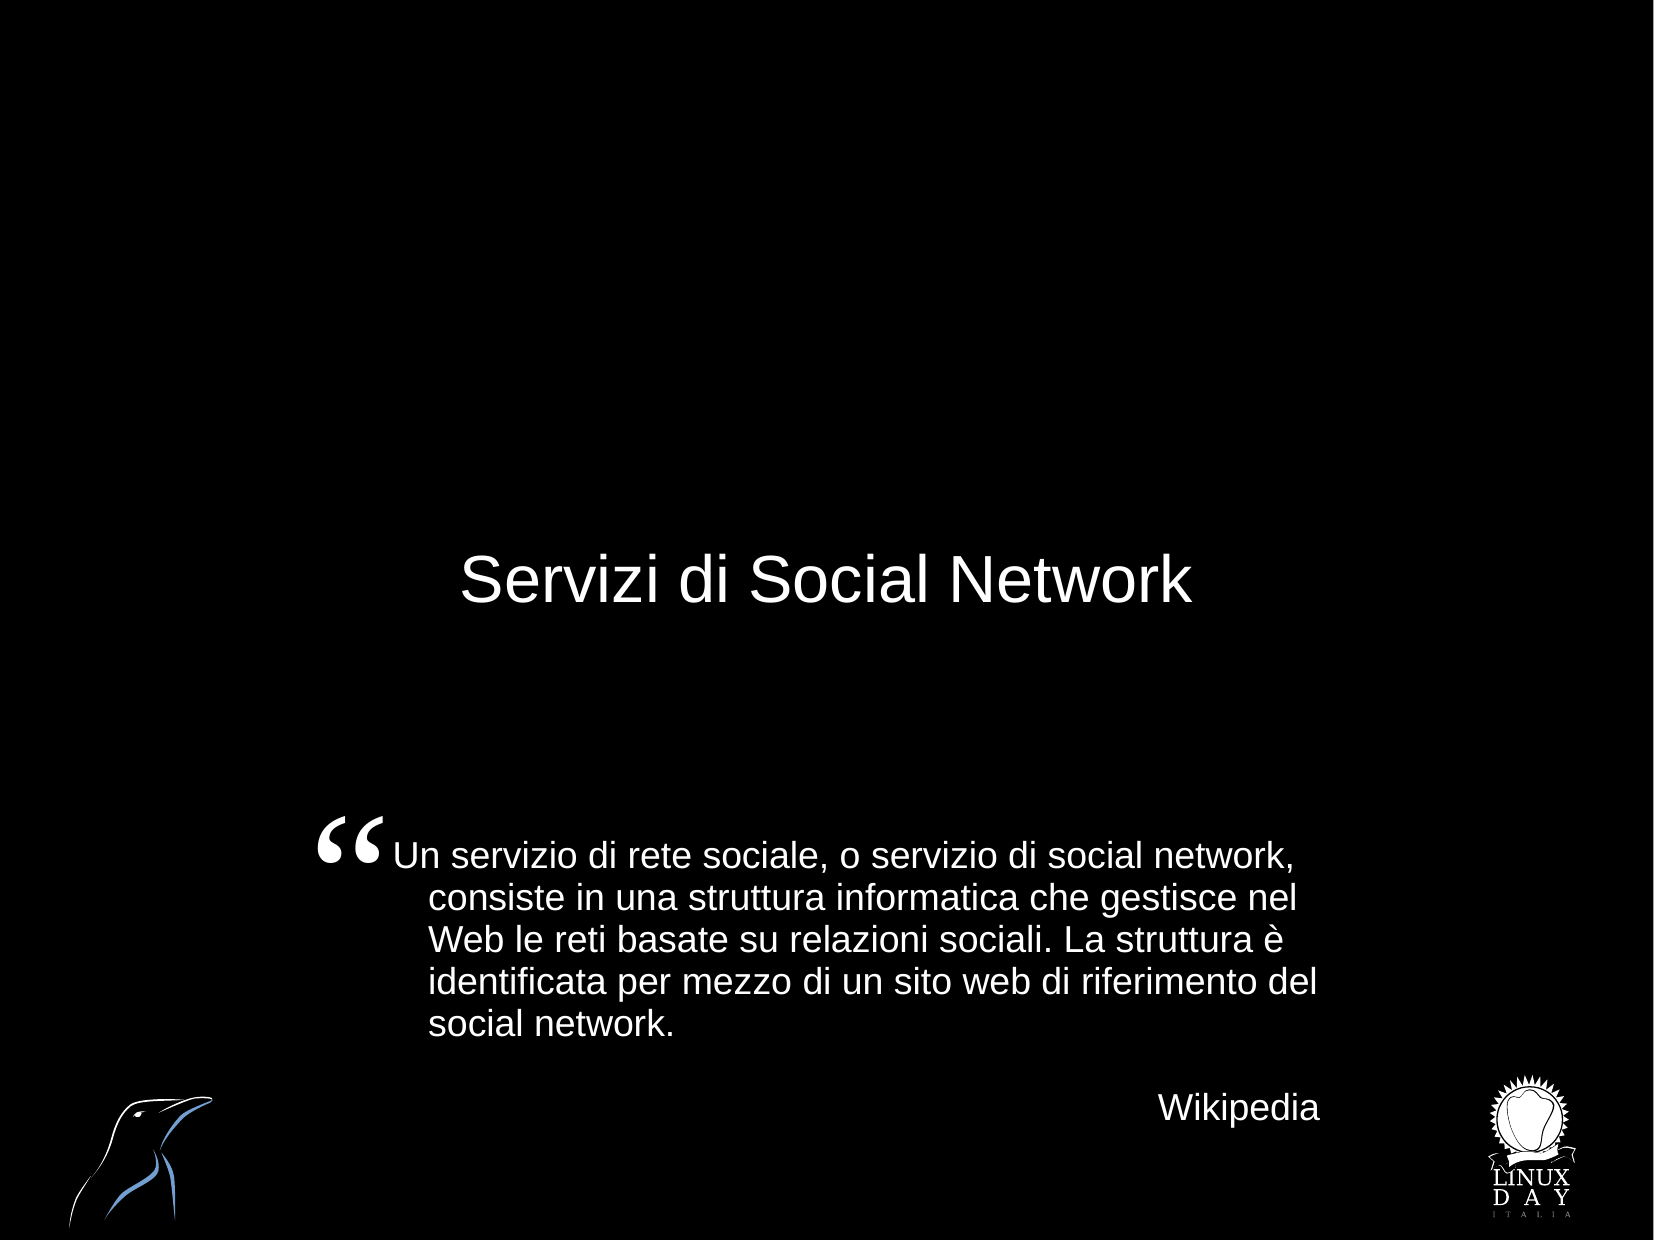

# Servizi di Social Network
“
Un servizio di rete sociale, o servizio di social network, consiste in una struttura informatica che gestisce nel Web le reti basate su relazioni sociali. La struttura è identificata per mezzo di un sito web di riferimento del social network.
Wikipedia